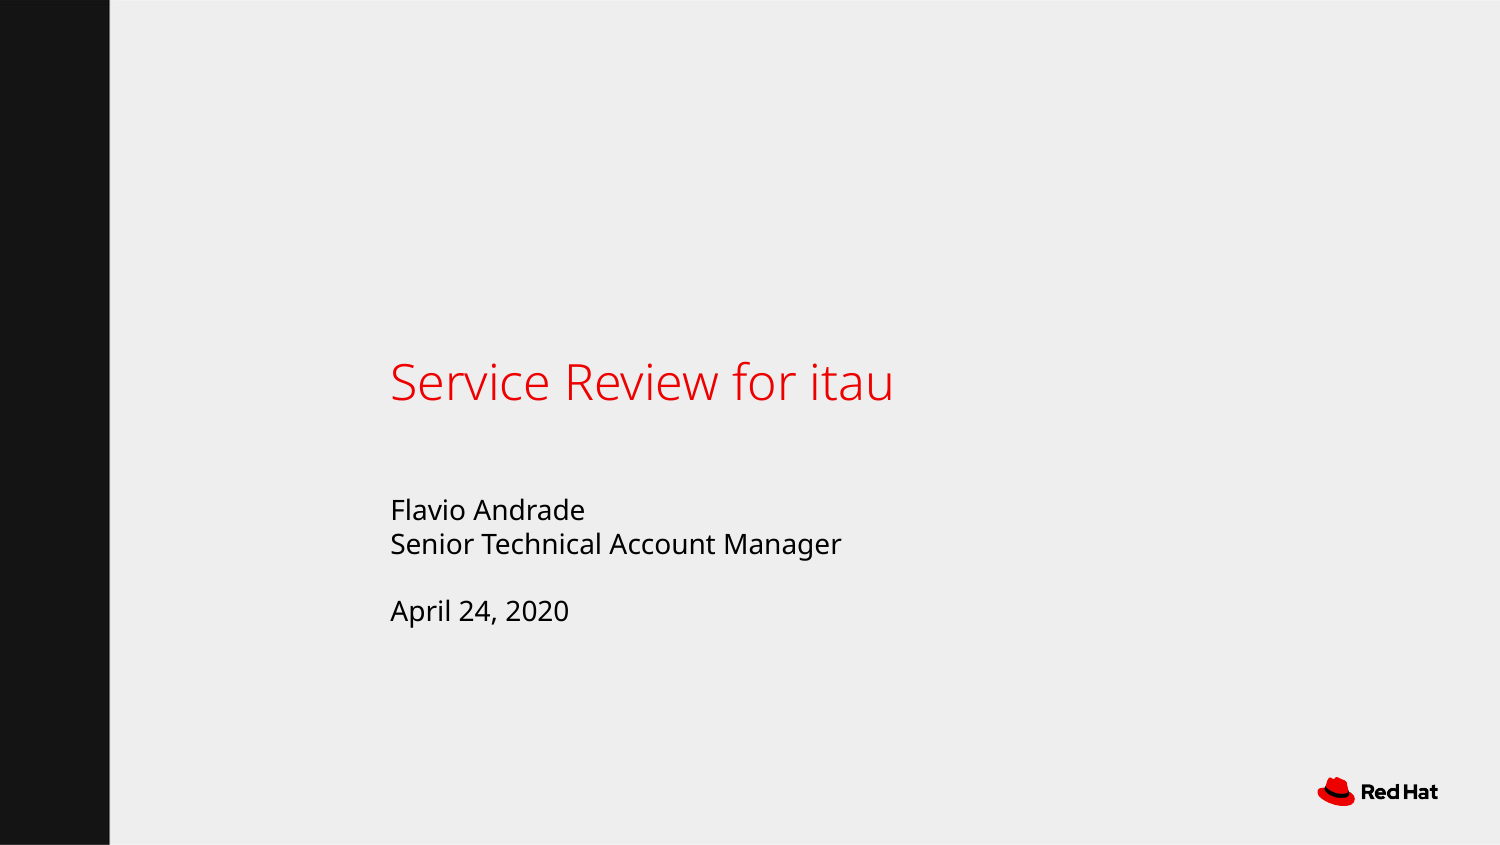

# Service Review for itau
Flavio Andrade
Senior Technical Account Manager
April 24, 2020